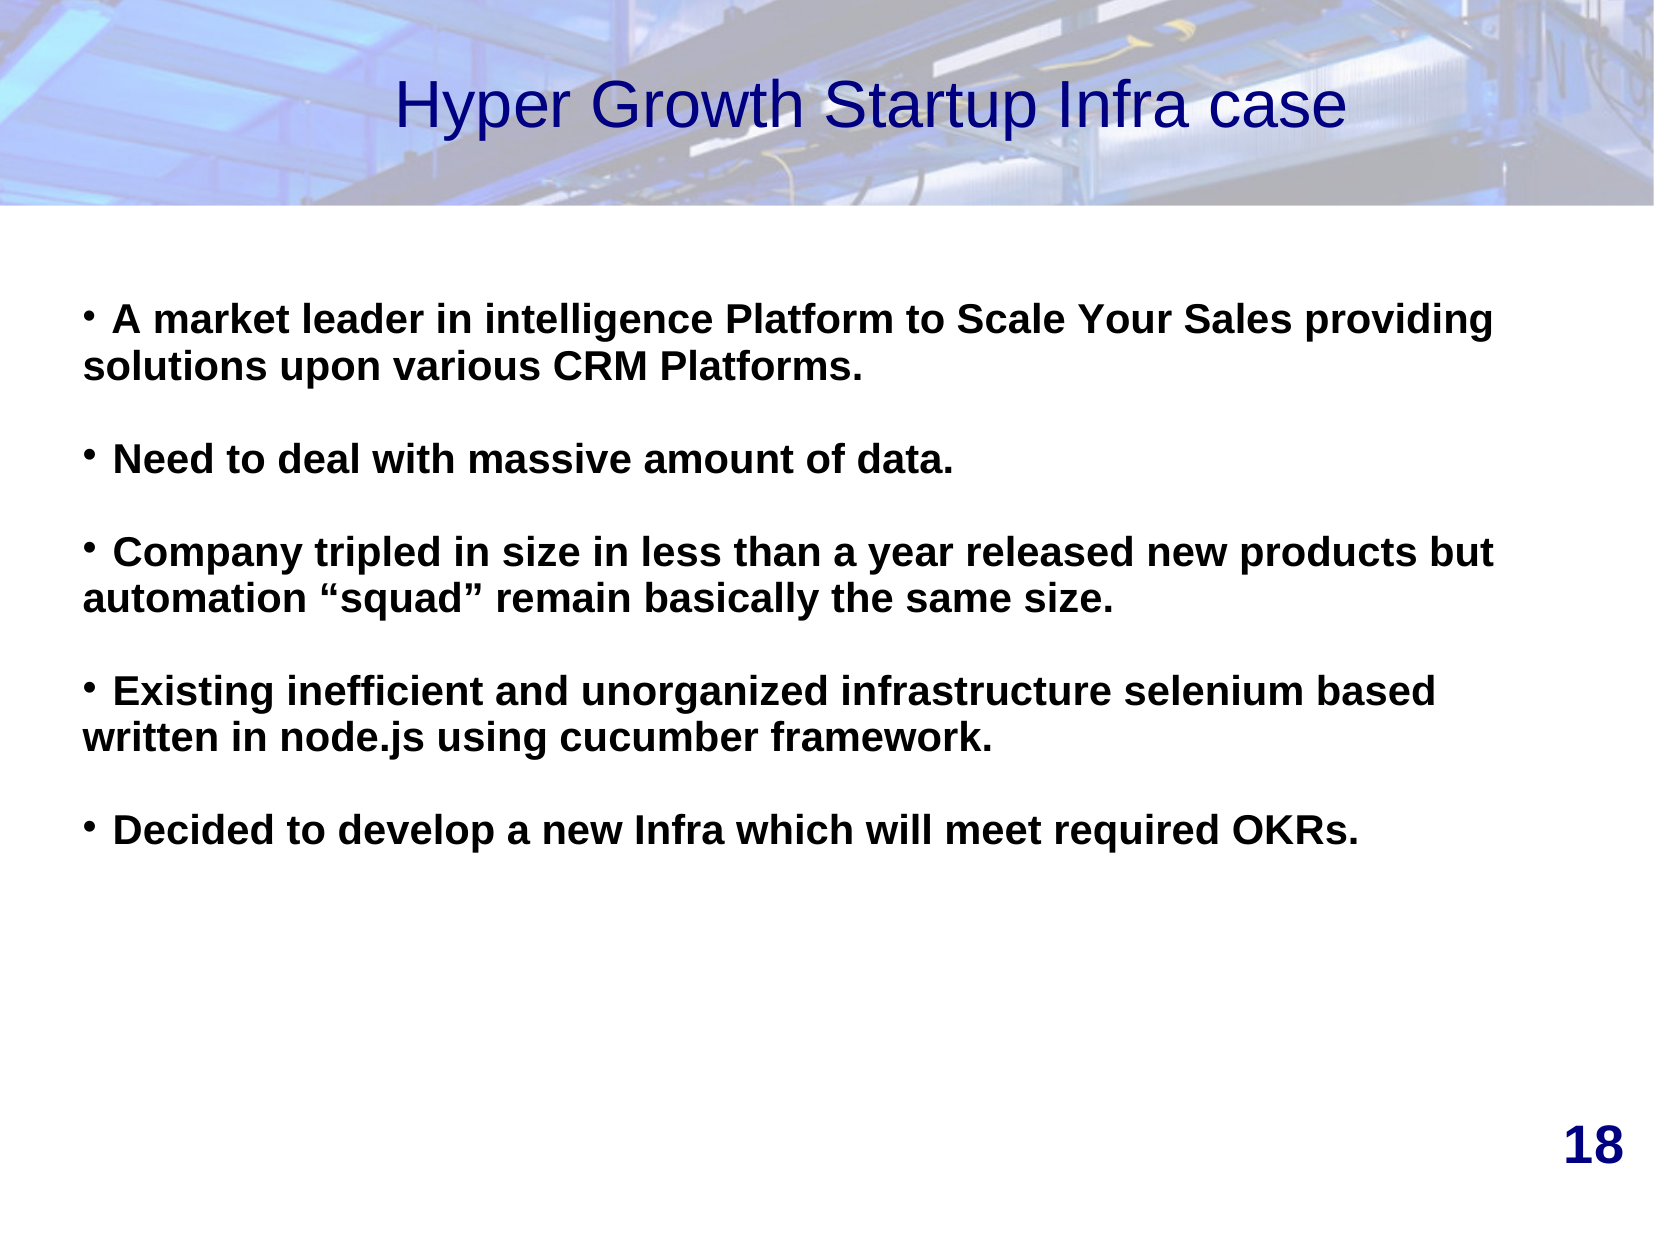

# Hyper Growth Startup Infra case
 A market leader in intelligence Platform to Scale Your Sales providing solutions upon various CRM Platforms.
 Need to deal with massive amount of data.
 Company tripled in size in less than a year released new products but automation “squad” remain basically the same size.
 Existing inefficient and unorganized infrastructure selenium based written in node.js using cucumber framework.
 Decided to develop a new Infra which will meet required OKRs.
18